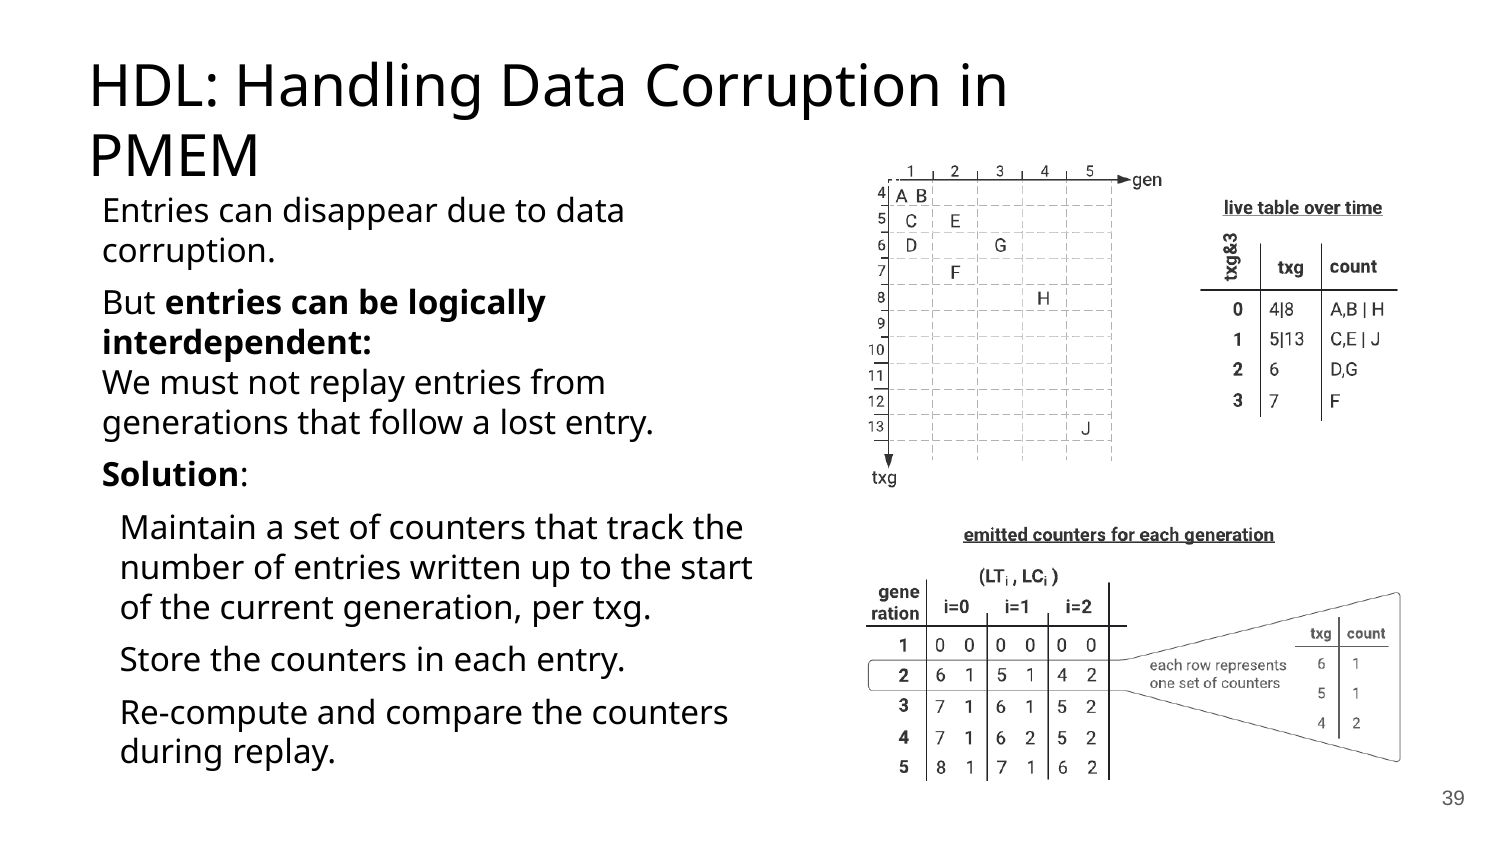

# HDL: Handling Data Corruption in PMEM
Entries can disappear due to data corruption.
But entries can be logically interdependent:
We must not replay entries from generations that follow a lost entry.
Solution:
Maintain a set of counters that track the number of entries written up to the start of the current generation, per txg.
Store the counters in each entry.
Re-compute and compare the counters during replay.